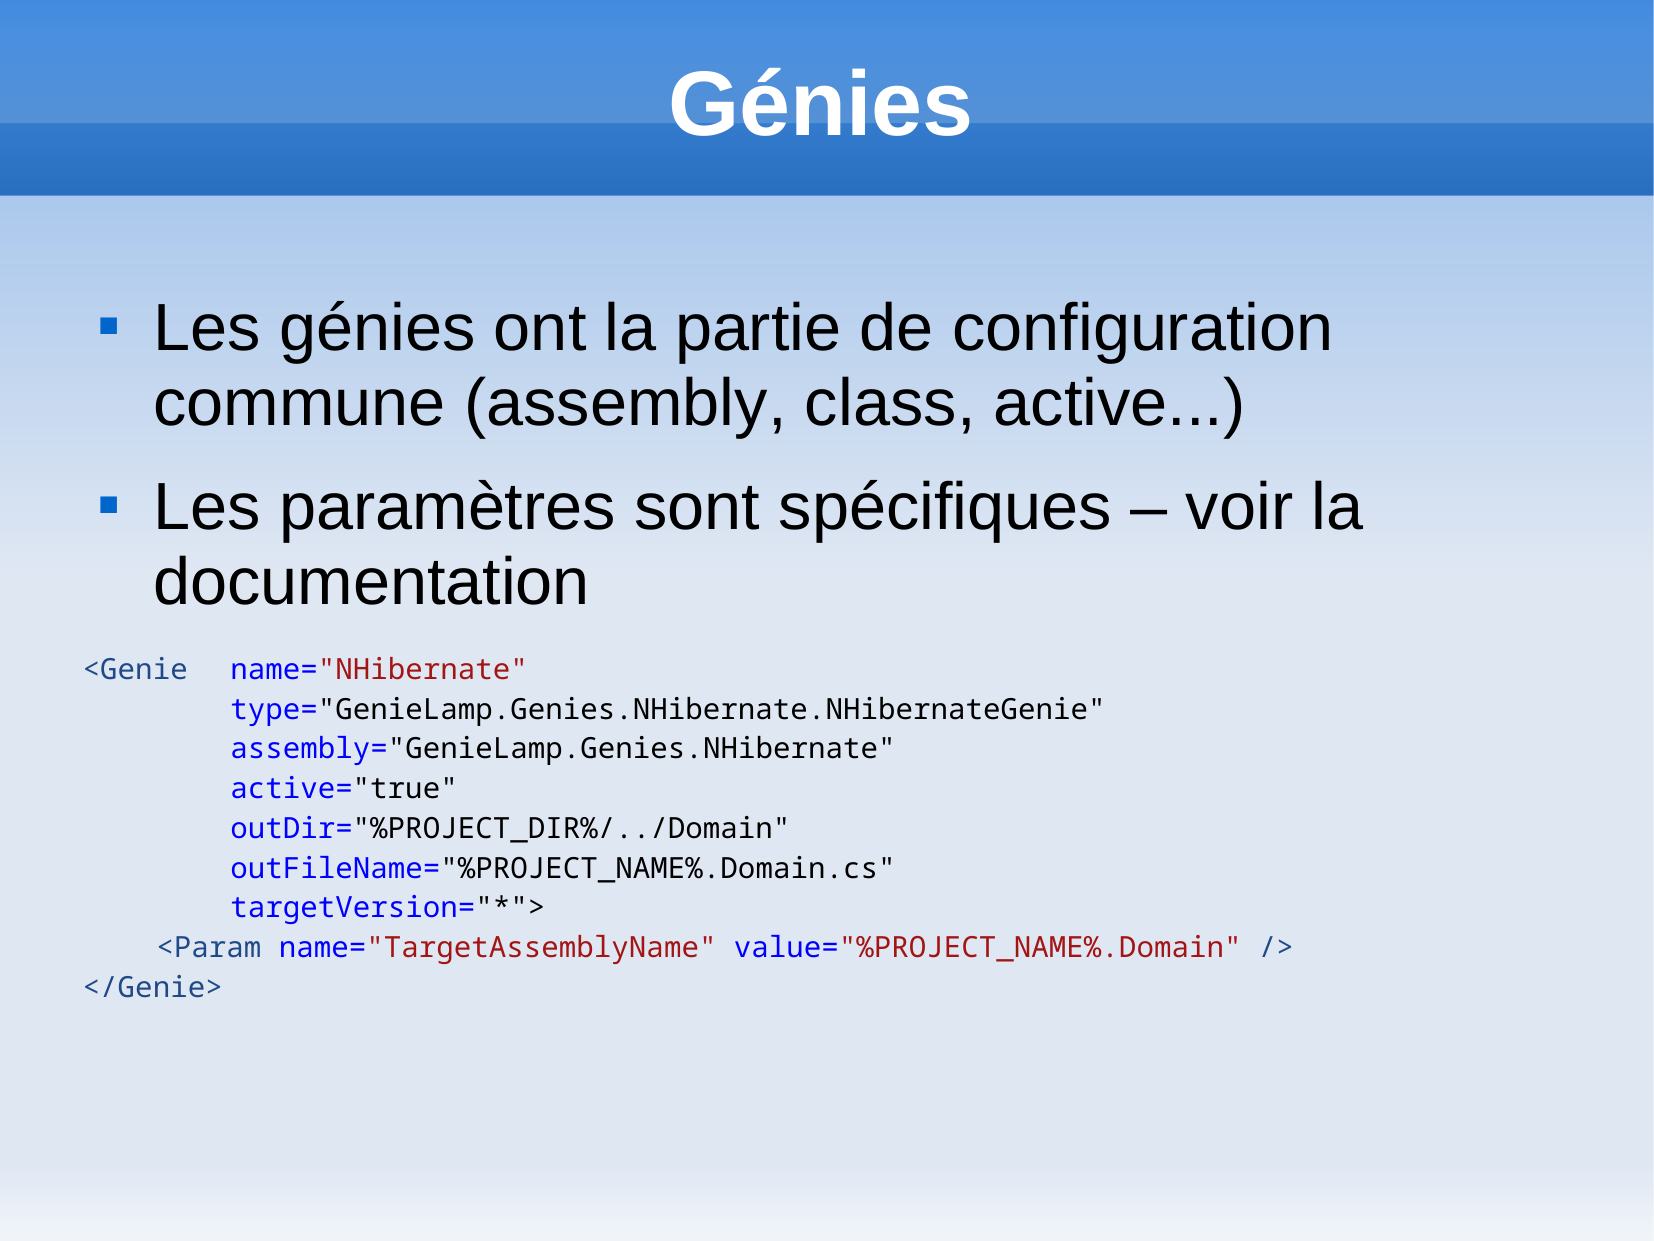

# Génies
Les génies ont la partie de configuration commune (assembly, class, active...)
Les paramètres sont spécifiques – voir la documentation
<Genie	name="NHibernate"
		type="GenieLamp.Genies.NHibernate.NHibernateGenie"
		assembly="GenieLamp.Genies.NHibernate"
		active="true"
		outDir="%PROJECT_DIR%/../Domain"
		outFileName="%PROJECT_NAME%.Domain.cs"
		targetVersion="*">
	<Param name="TargetAssemblyName" value="%PROJECT_NAME%.Domain" />
</Genie>